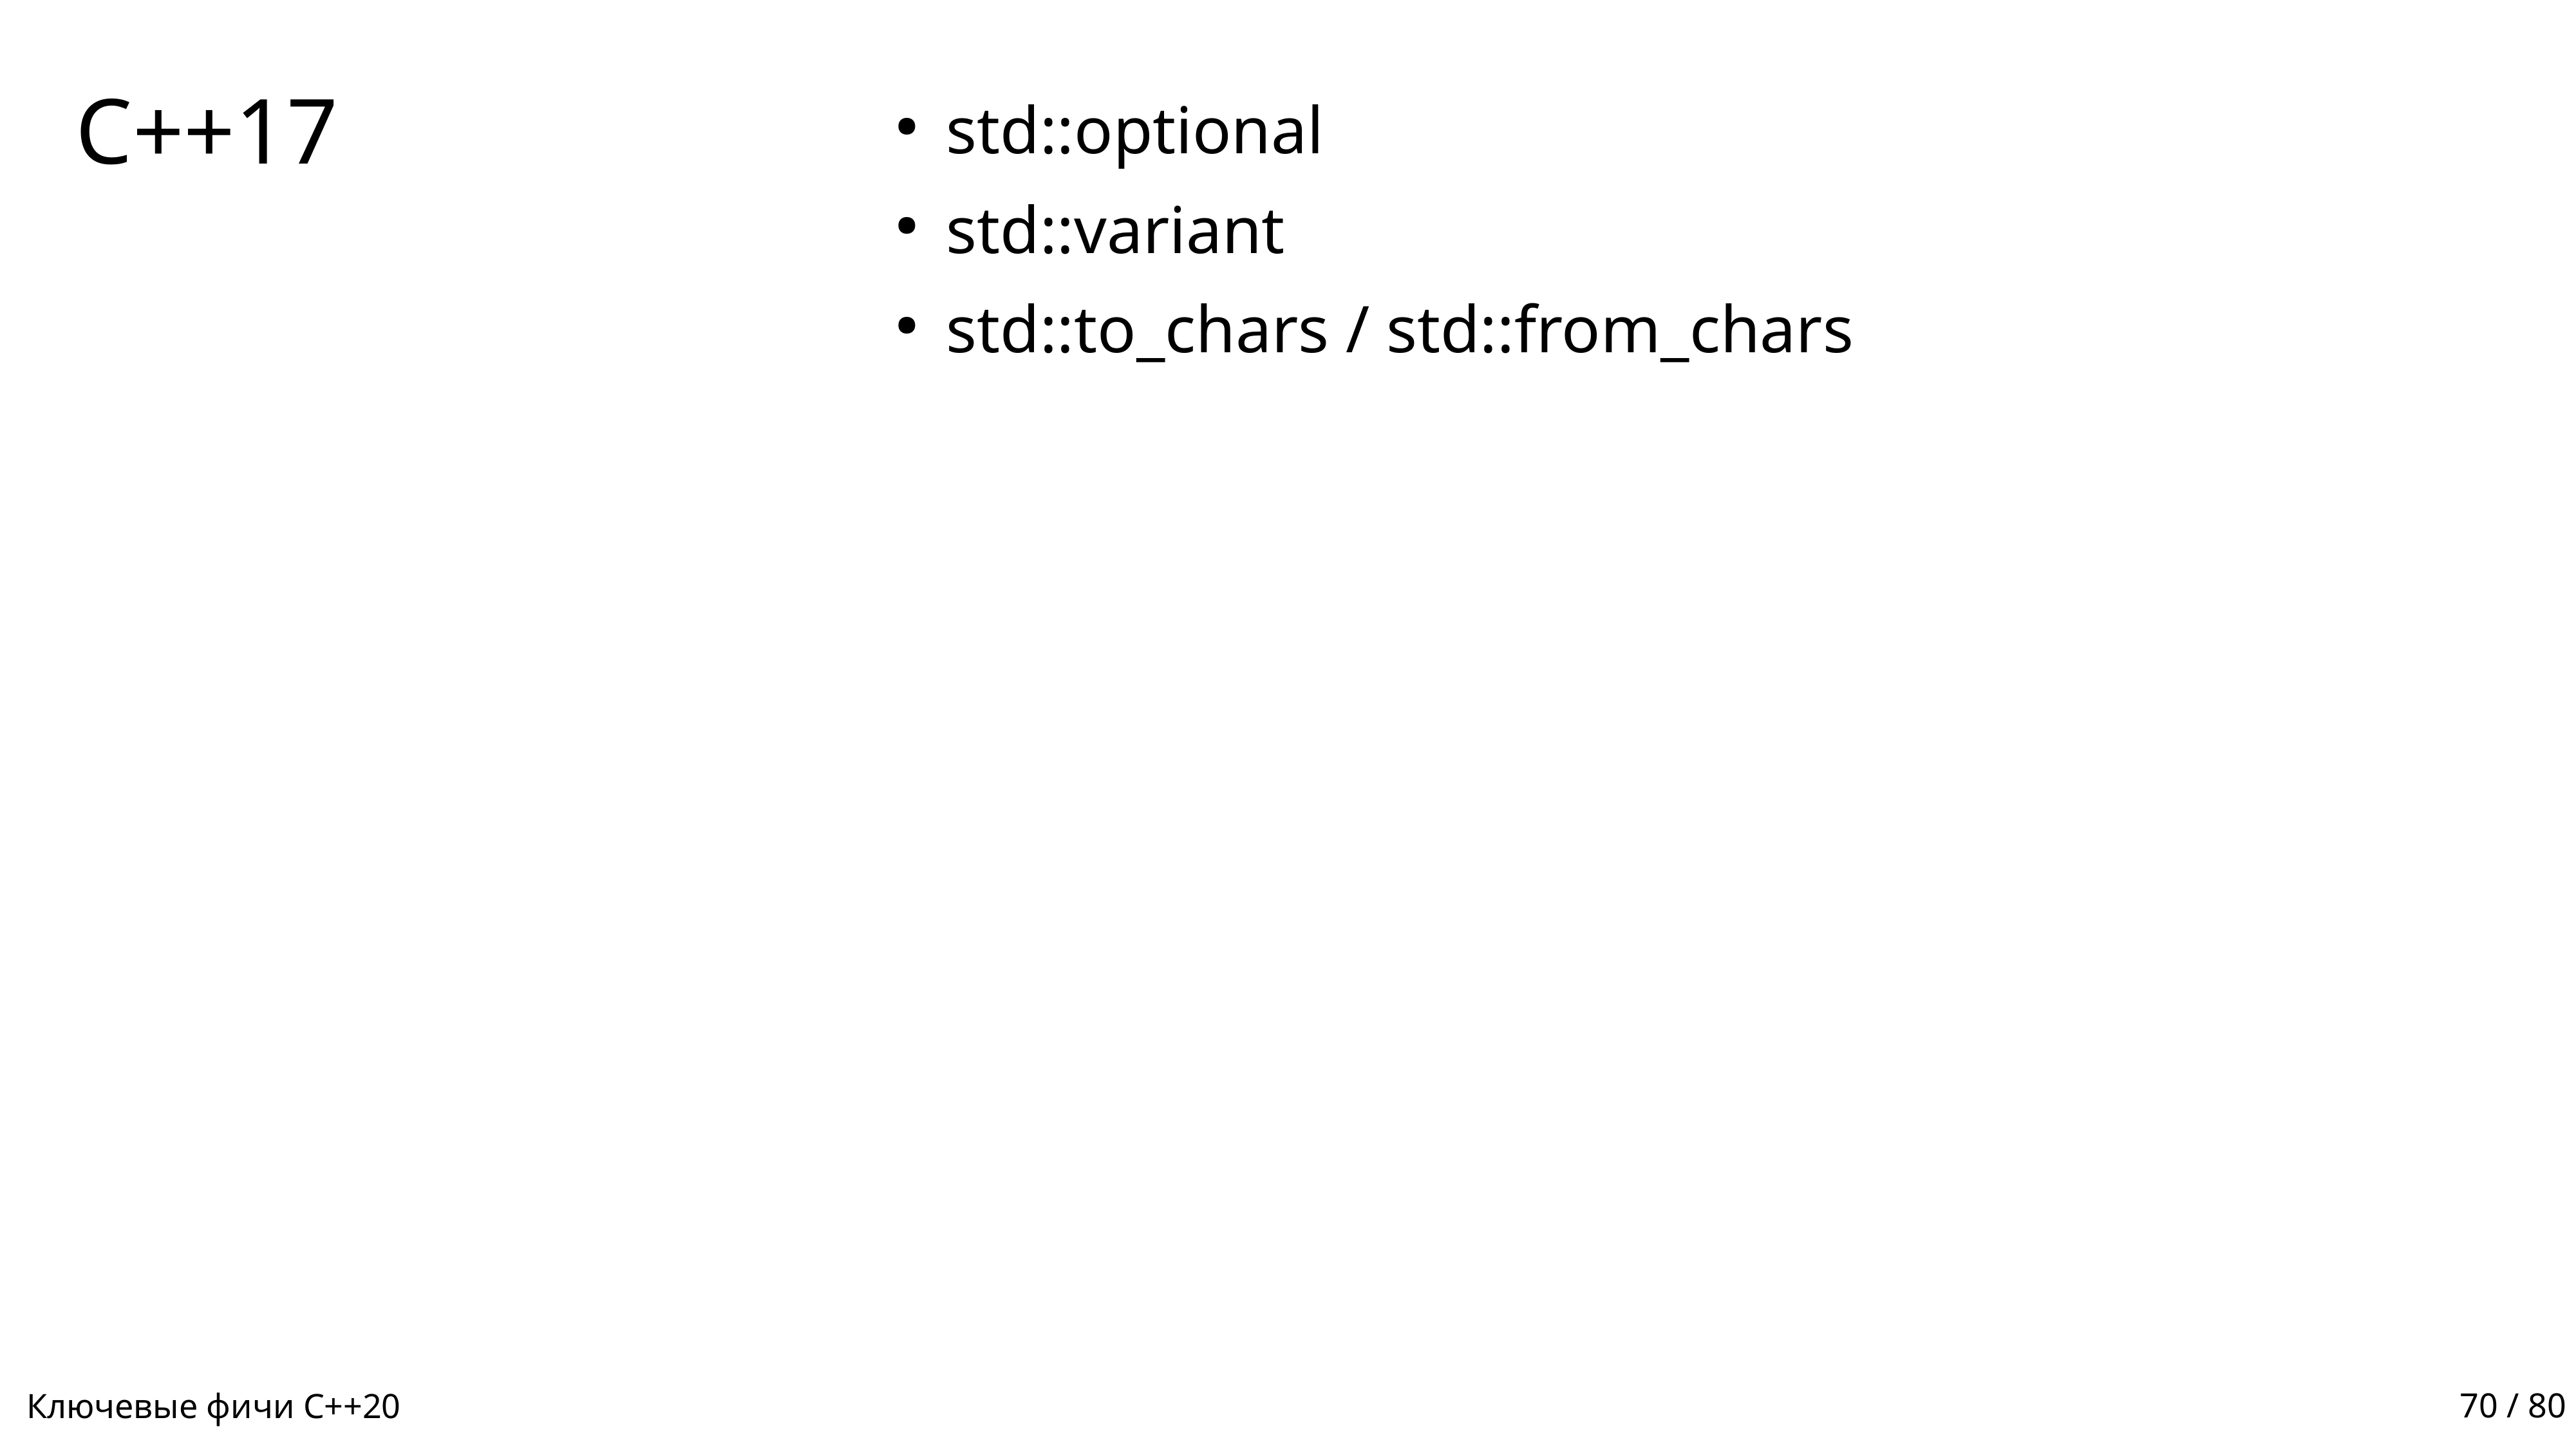

# С++17
 std::optional
 std::variant
 std::to_chars / std::from_chars
Ключевые фичи С++20